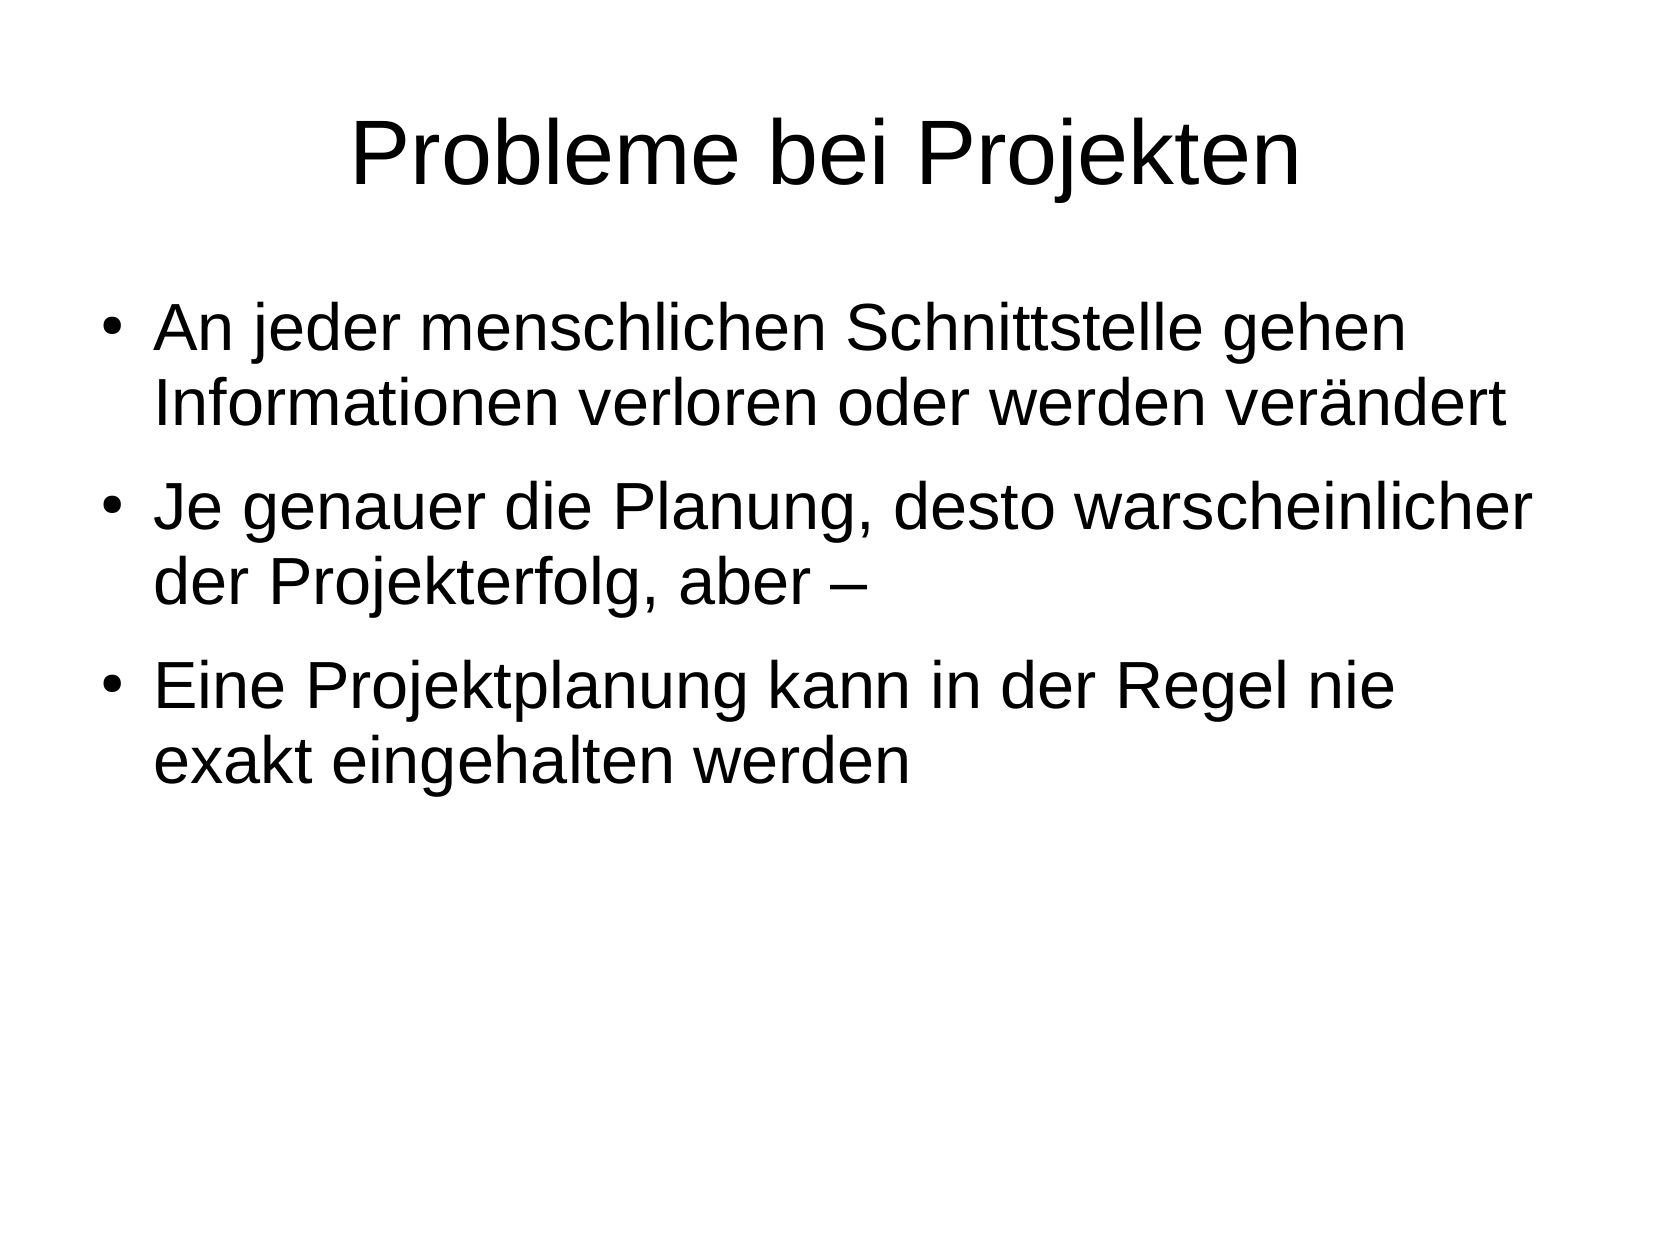

# Probleme bei Projekten
An jeder menschlichen Schnittstelle gehen Informationen verloren oder werden verändert
Je genauer die Planung, desto warscheinlicher der Projekterfolg, aber –
Eine Projektplanung kann in der Regel nie exakt eingehalten werden